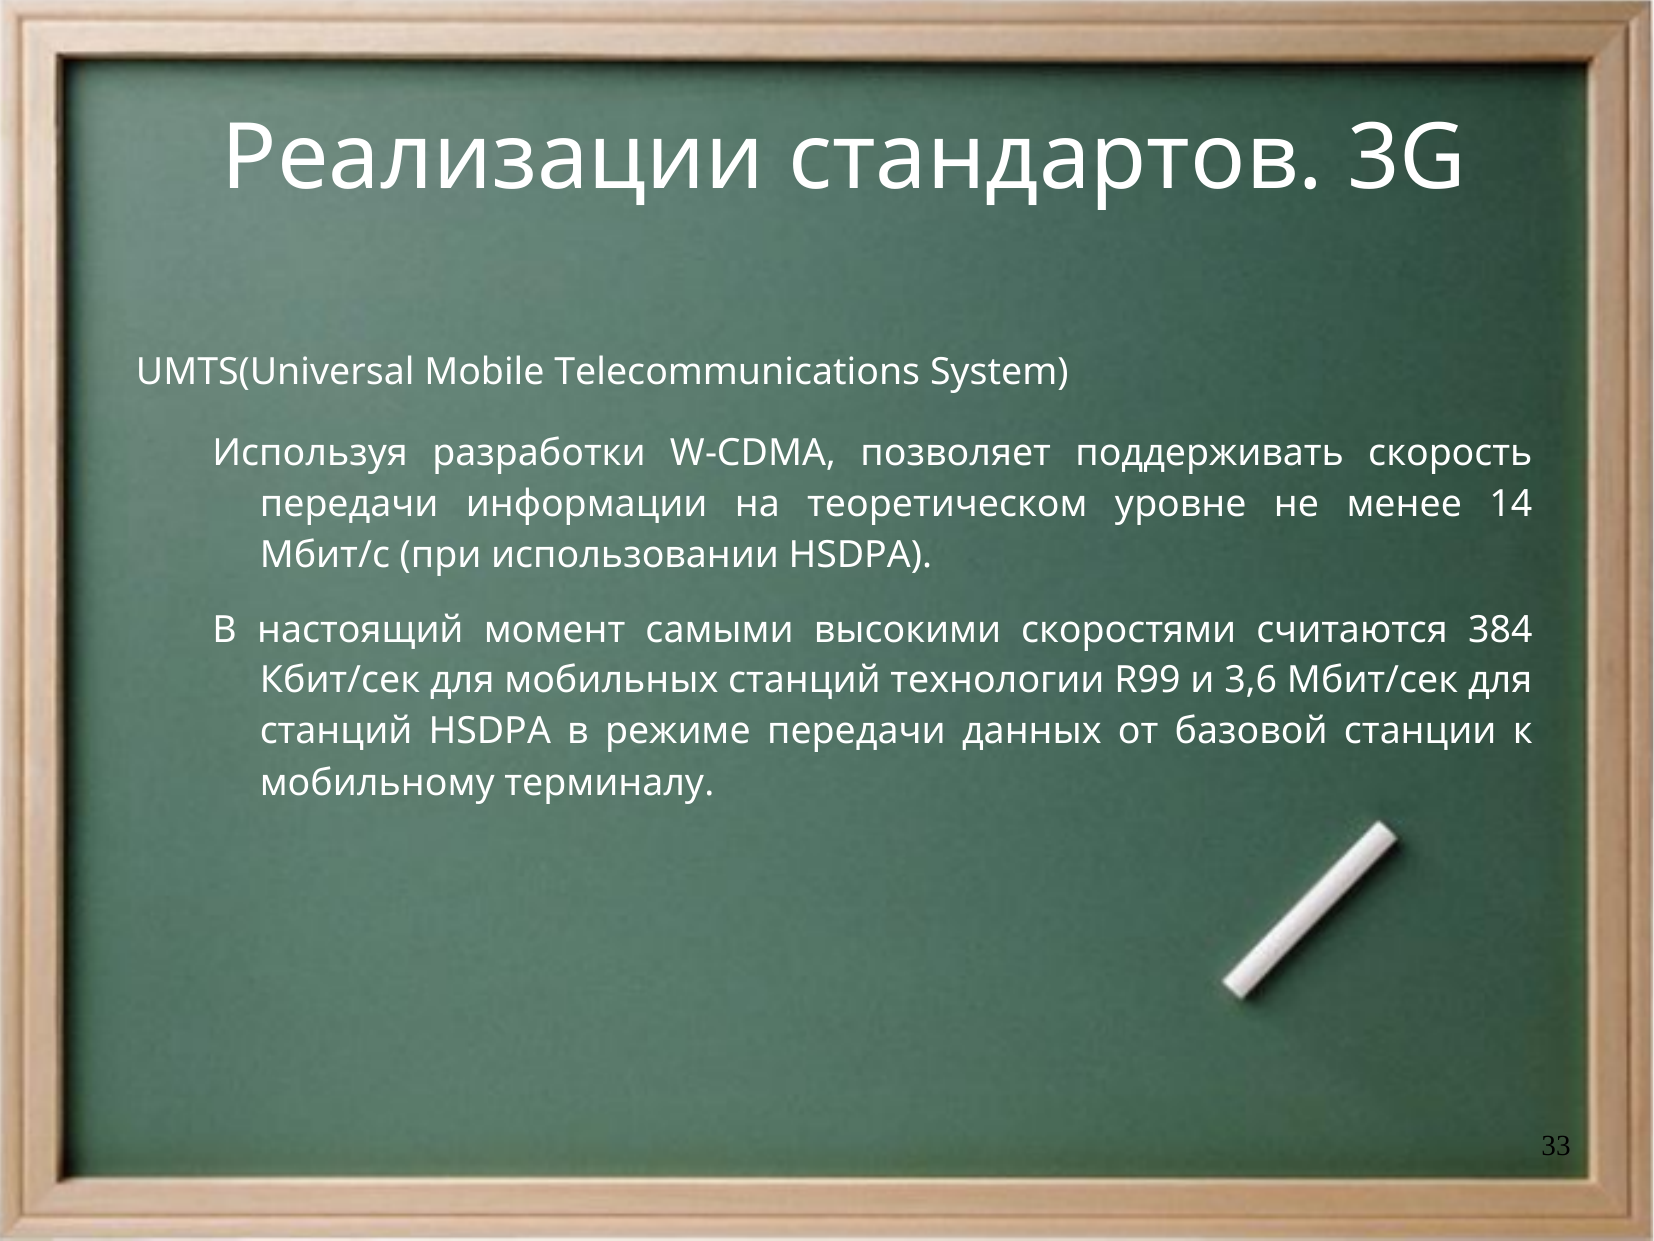

# Реализации стандартов. 3G
UMTS(Universal Mobile Telecommunications System)
Используя разработки W-CDMA, позволяет поддерживать скорость передачи информации на теоретическом уровне не менее 14 Мбит/с (при использовании HSDPA).
В настоящий момент самыми высокими скоростями считаются 384 Кбит/сек для мобильных станций технологии R99 и 3,6 Мбит/сек для станций HSDPA в режиме передачи данных от базовой станции к мобильному терминалу.
33